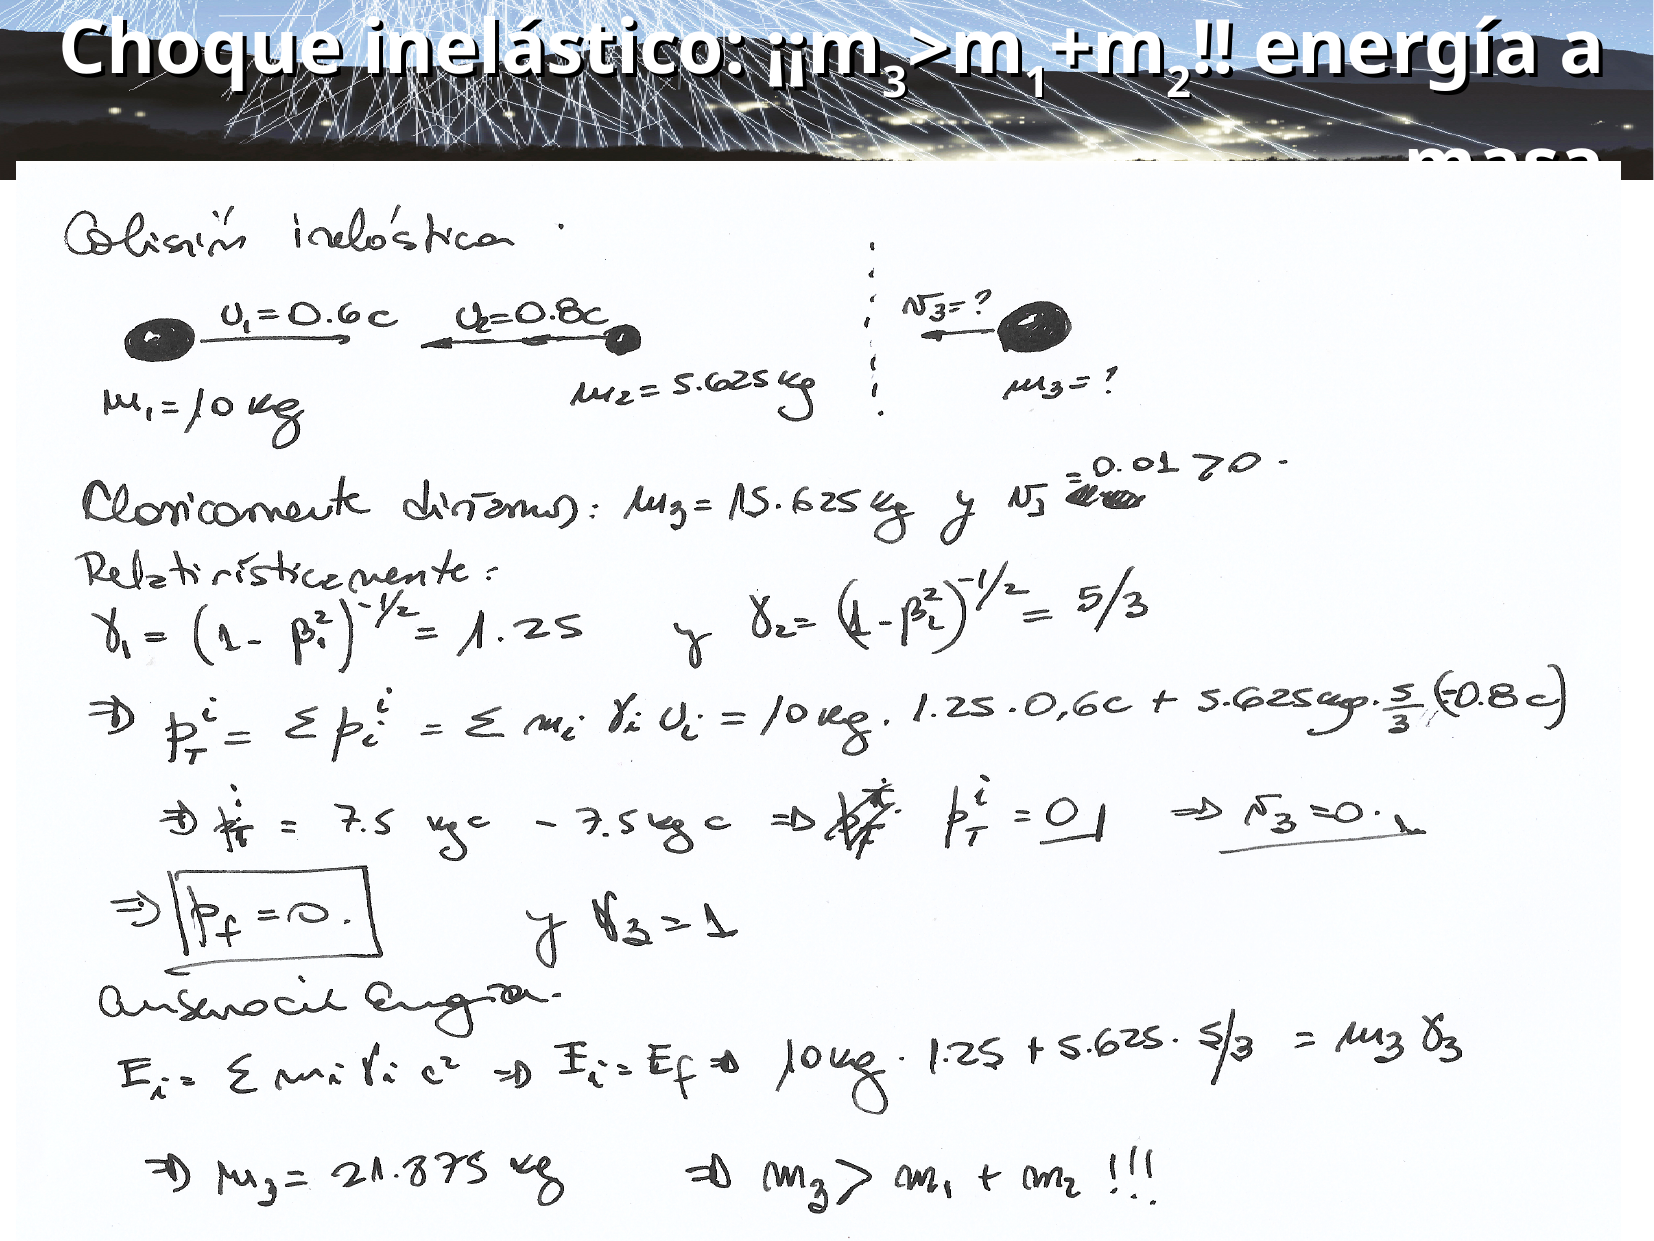

# Choque inelástico: ¡¡m3>m1+m2!! energía a masa
Feb 2017
Asorey - Chile - U01
101